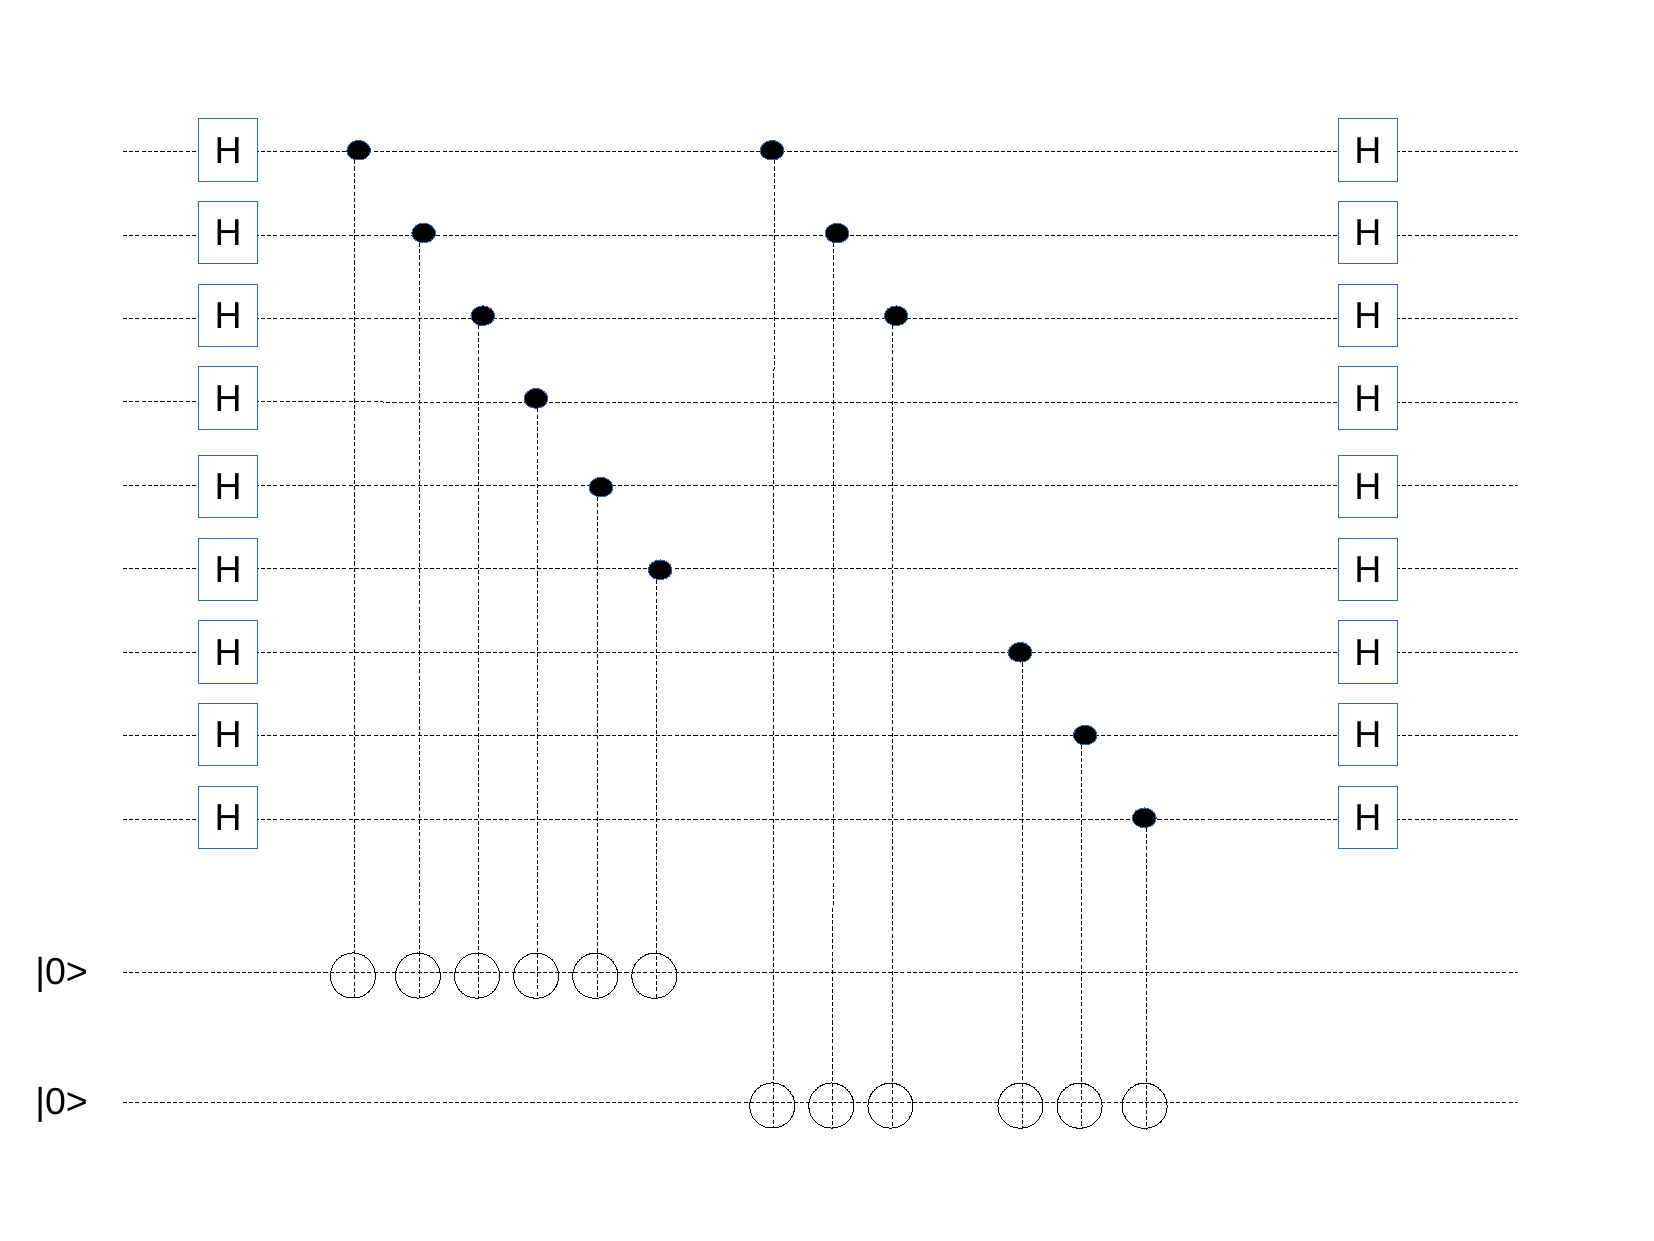

H
H
H
H
H
H
H
H
H
H
H
H
H
H
H
H
H
H
|0>
|0>